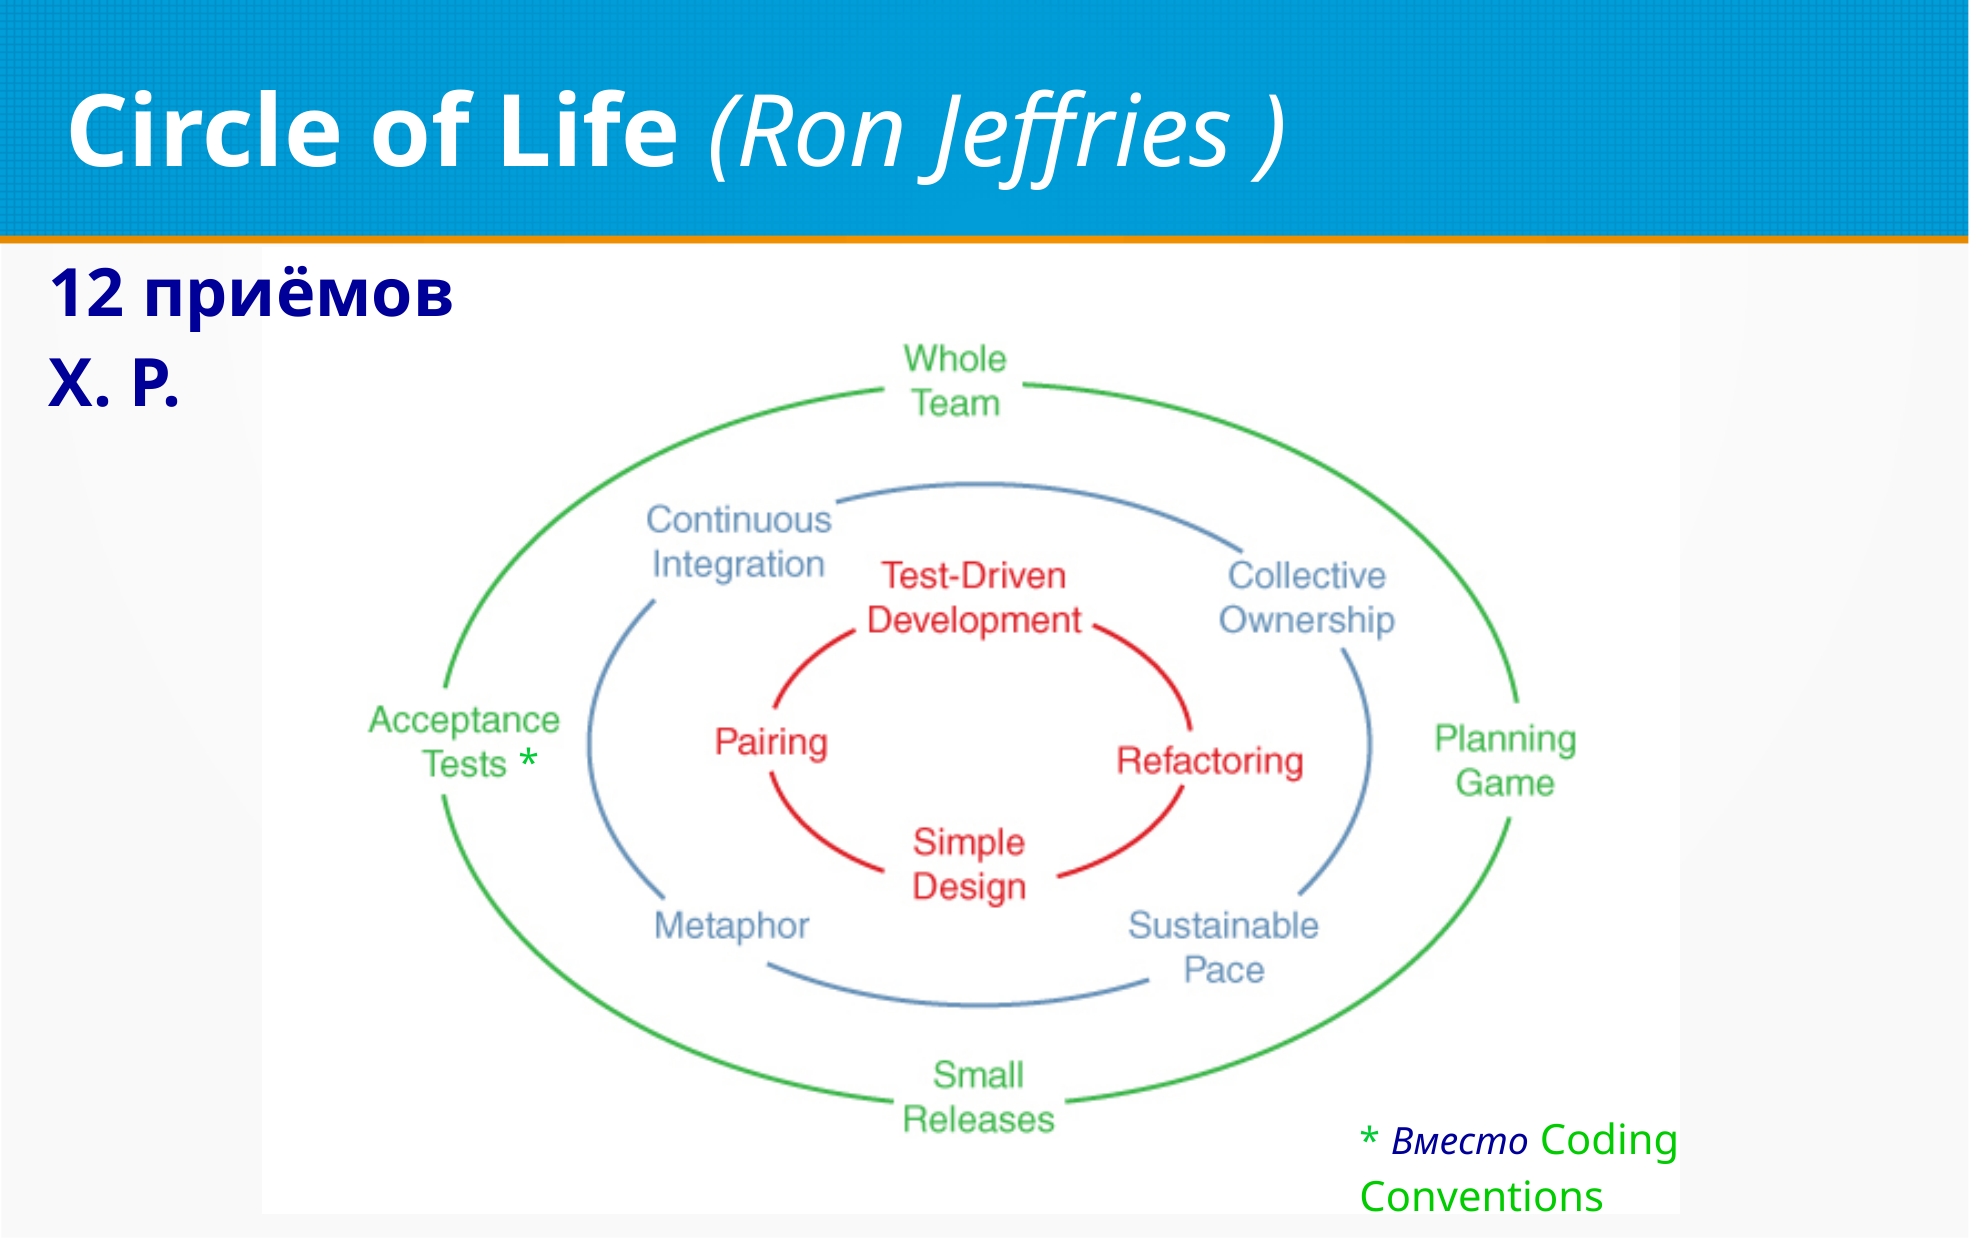

Circle of Life (Ron Jeffries )
12 приёмов X. P.
*
* Вместо Coding Conventions